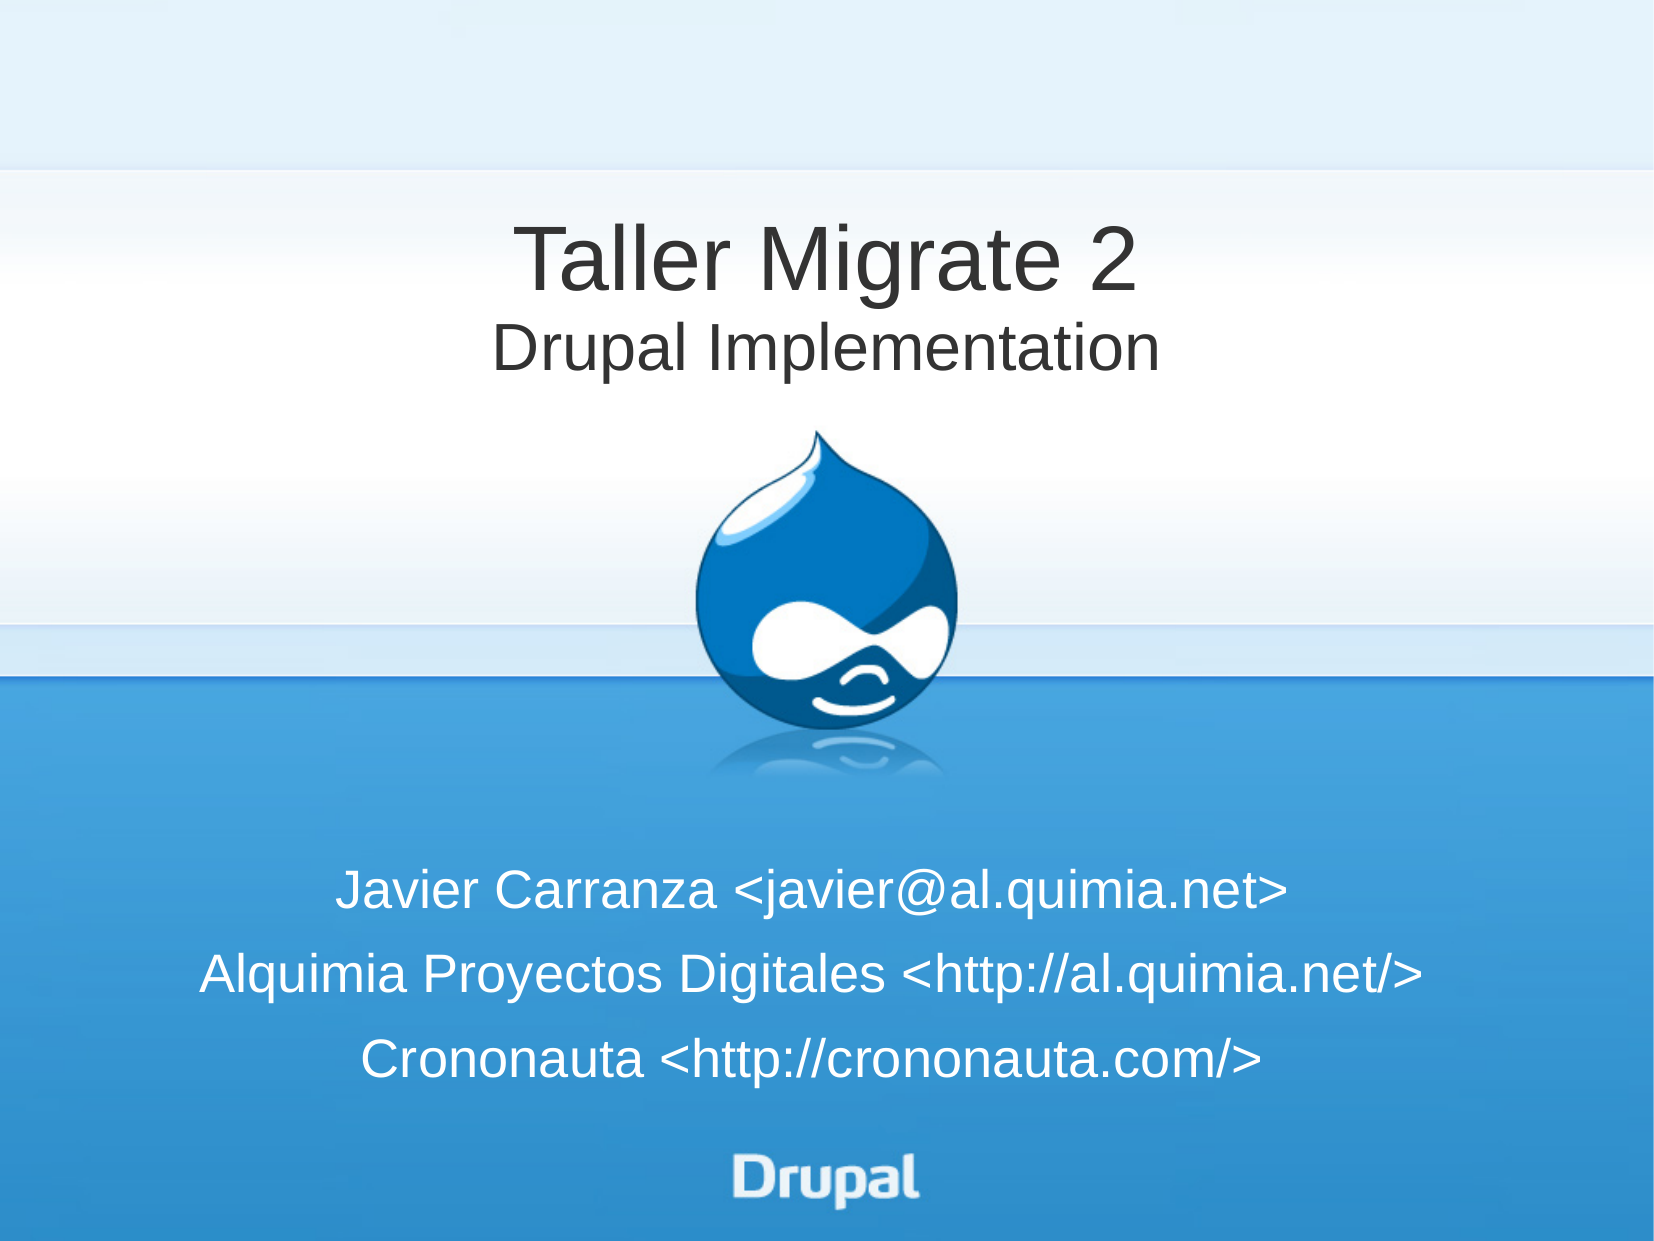

# Taller Migrate 2 Drupal Implementation
Javier Carranza <javier@al.quimia.net>
Alquimia Proyectos Digitales <http://al.quimia.net/>
Crononauta <http://crononauta.com/>